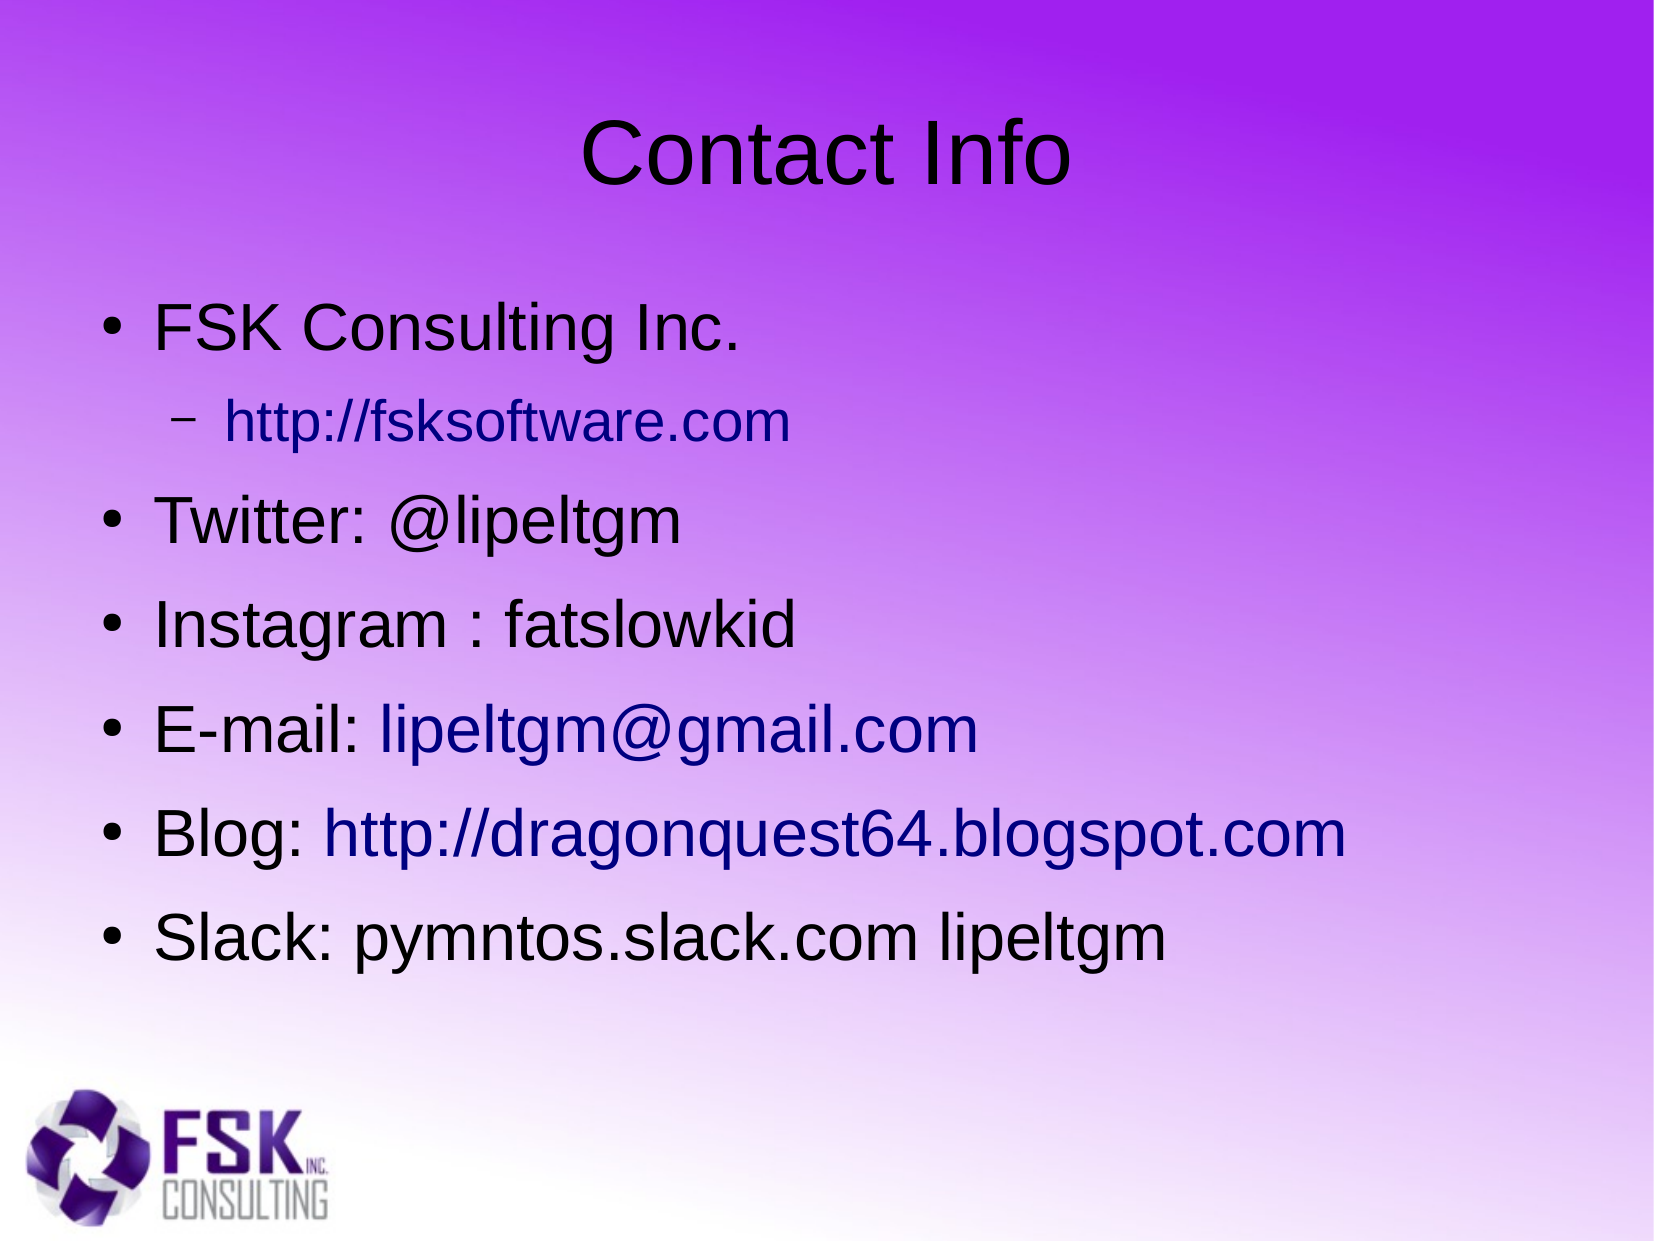

# Contact Info
FSK Consulting Inc.
http://fsksoftware.com
Twitter: @lipeltgm
Instagram : fatslowkid
E-mail: lipeltgm@gmail.com
Blog: http://dragonquest64.blogspot.com
Slack: pymntos.slack.com lipeltgm